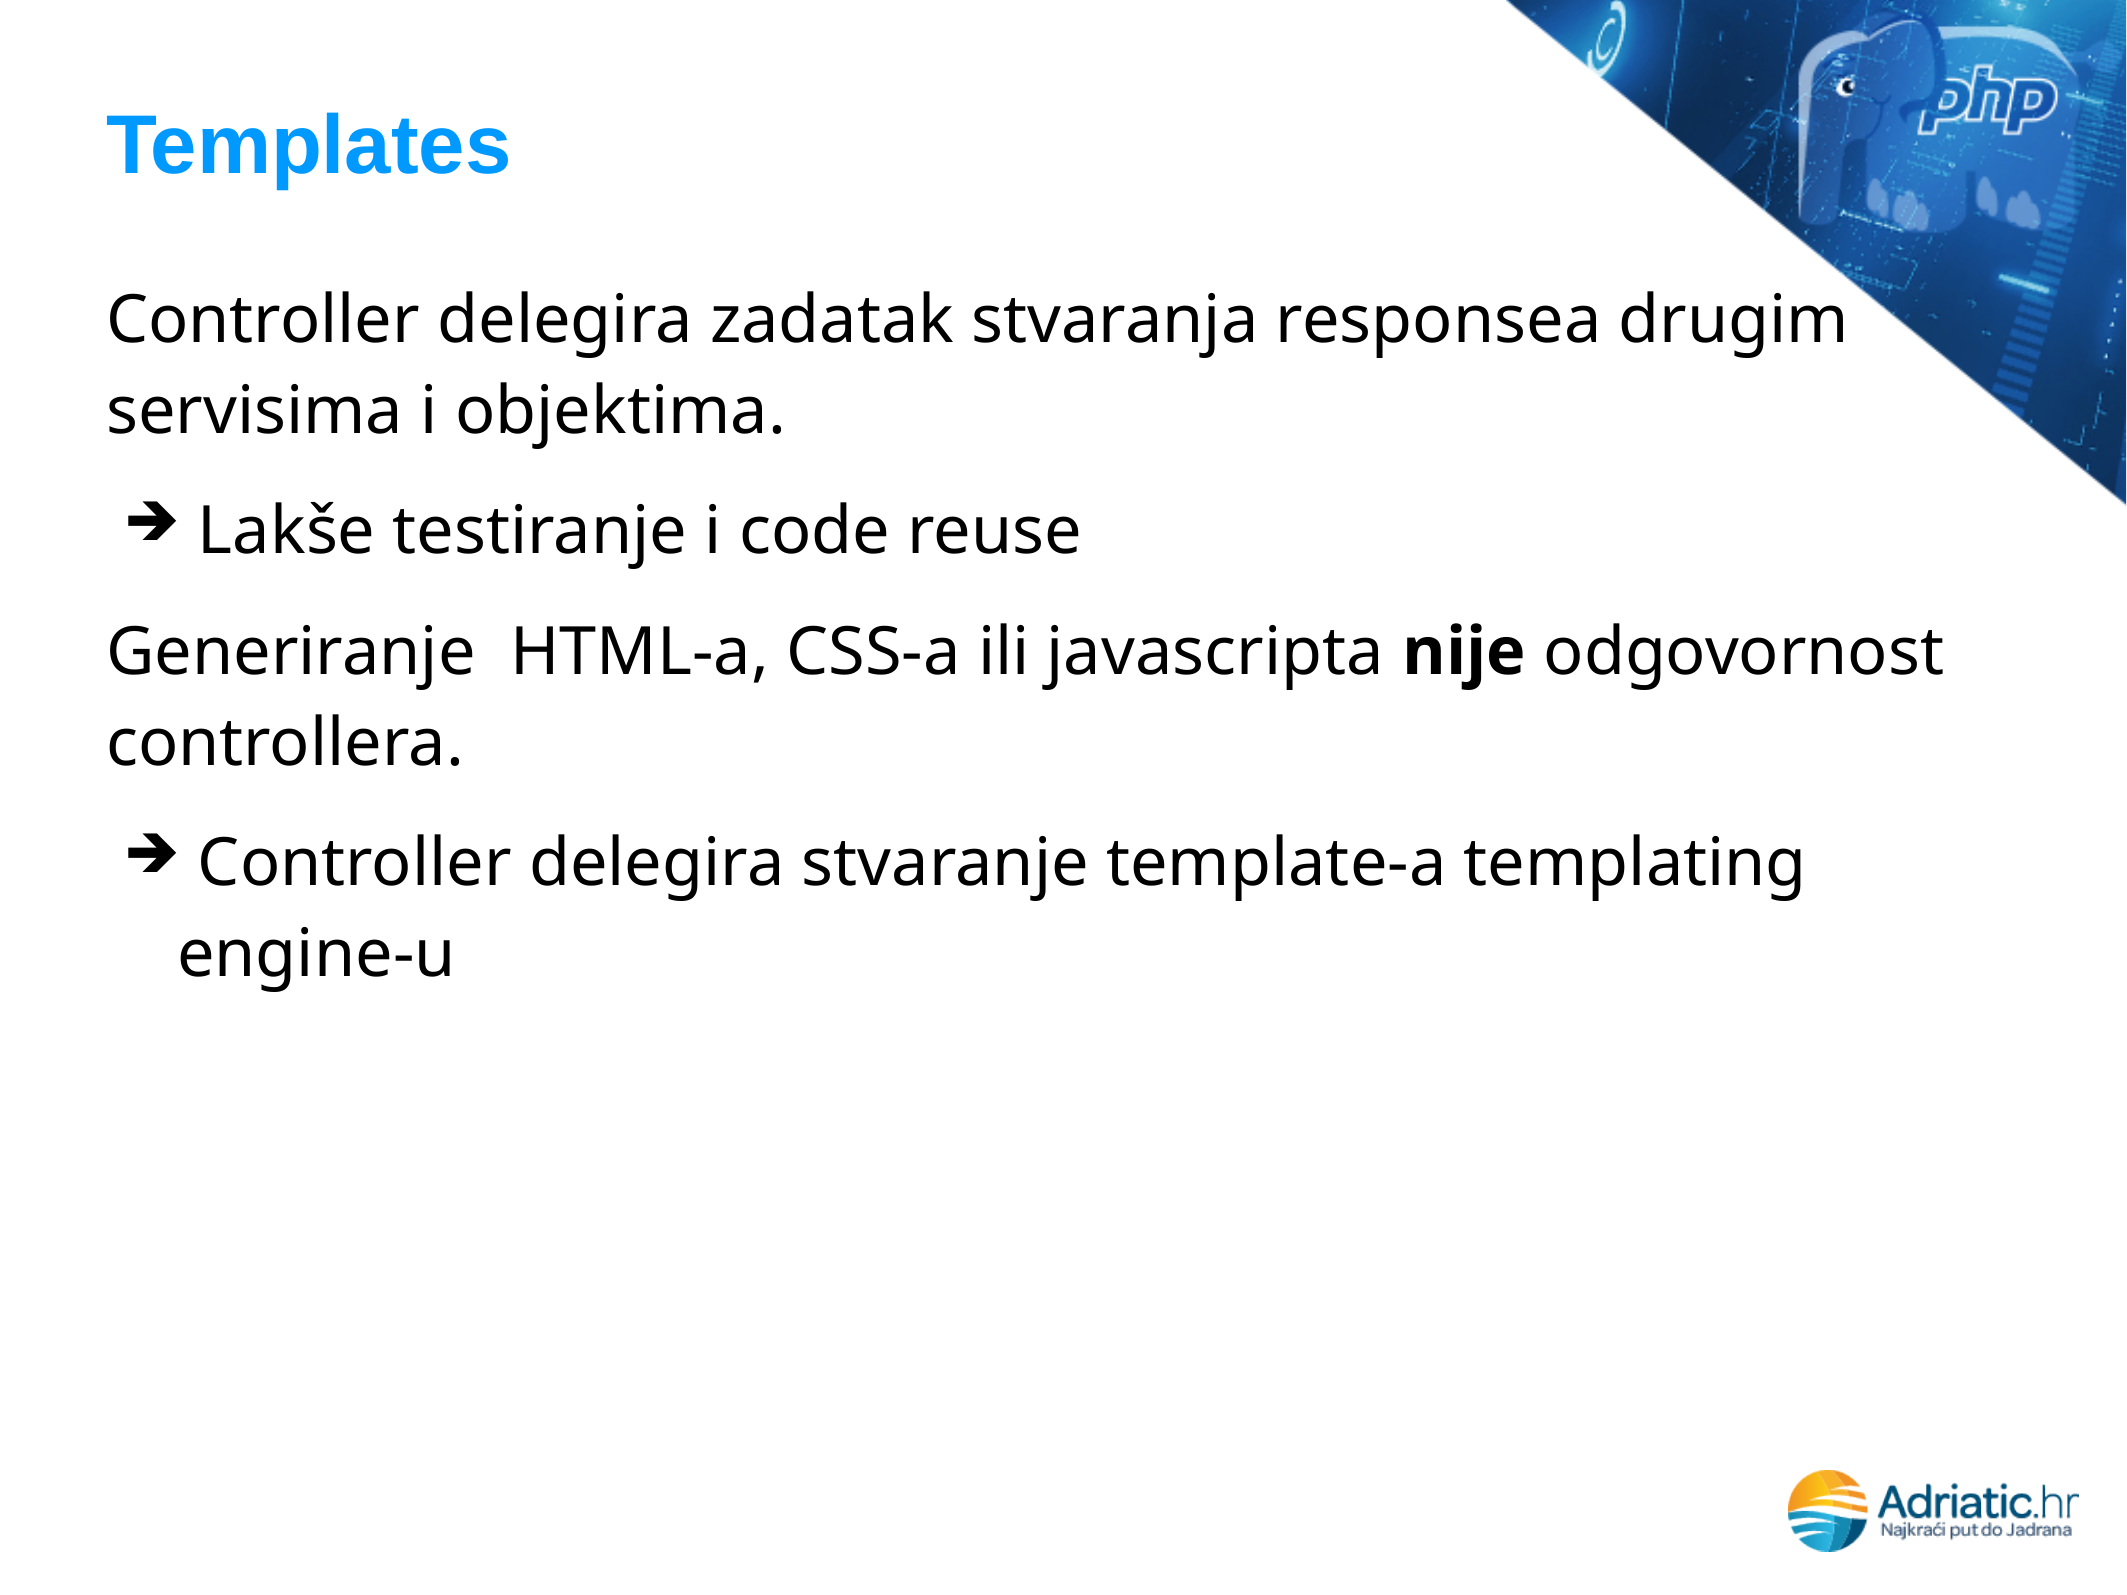

# Templates
Controller delegira zadatak stvaranja responsea drugim servisima i objektima.
 Lakše testiranje i code reuse
Generiranje HTML-a, CSS-a ili javascripta nije odgovornost controllera.
 Controller delegira stvaranje template-a templating engine-u